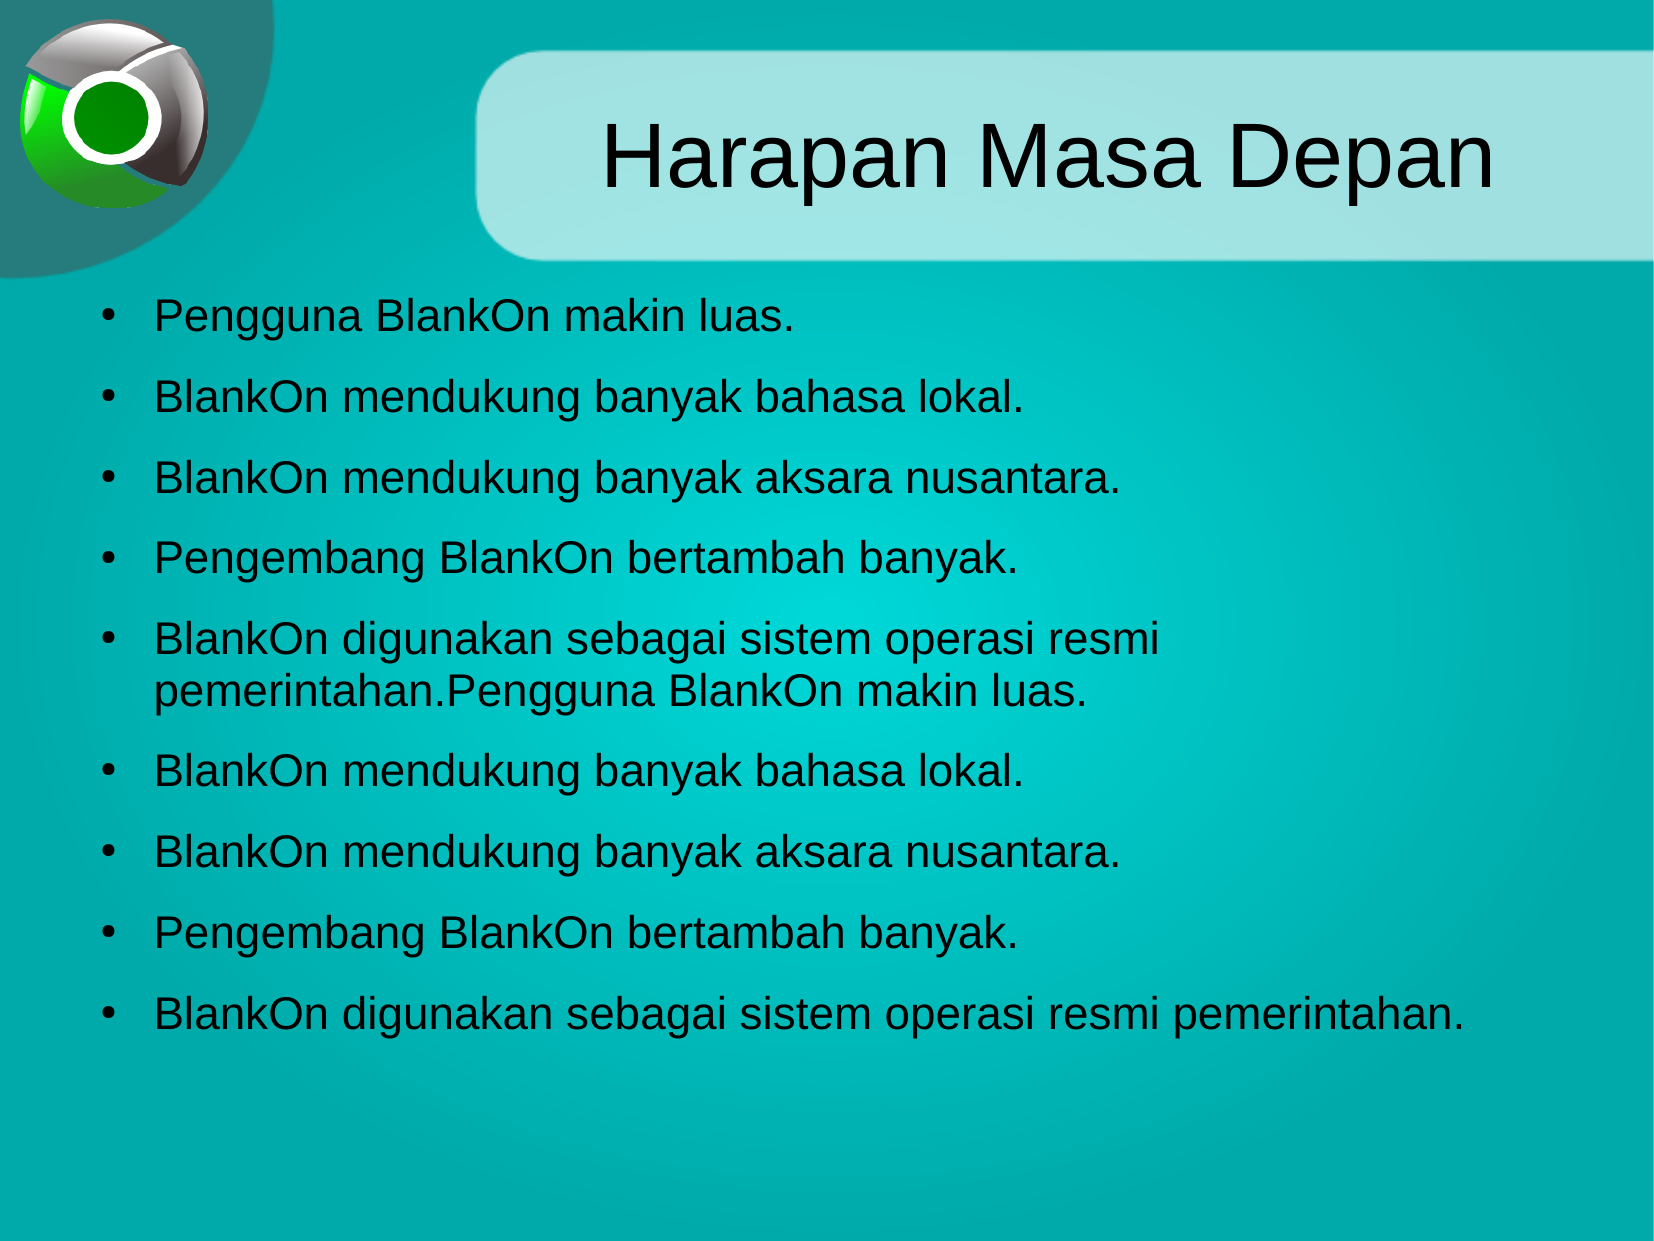

Harapan Masa Depan
# Pengguna BlankOn makin luas.
BlankOn mendukung banyak bahasa lokal.
BlankOn mendukung banyak aksara nusantara.
Pengembang BlankOn bertambah banyak.
BlankOn digunakan sebagai sistem operasi resmi pemerintahan.Pengguna BlankOn makin luas.
BlankOn mendukung banyak bahasa lokal.
BlankOn mendukung banyak aksara nusantara.
Pengembang BlankOn bertambah banyak.
BlankOn digunakan sebagai sistem operasi resmi pemerintahan.